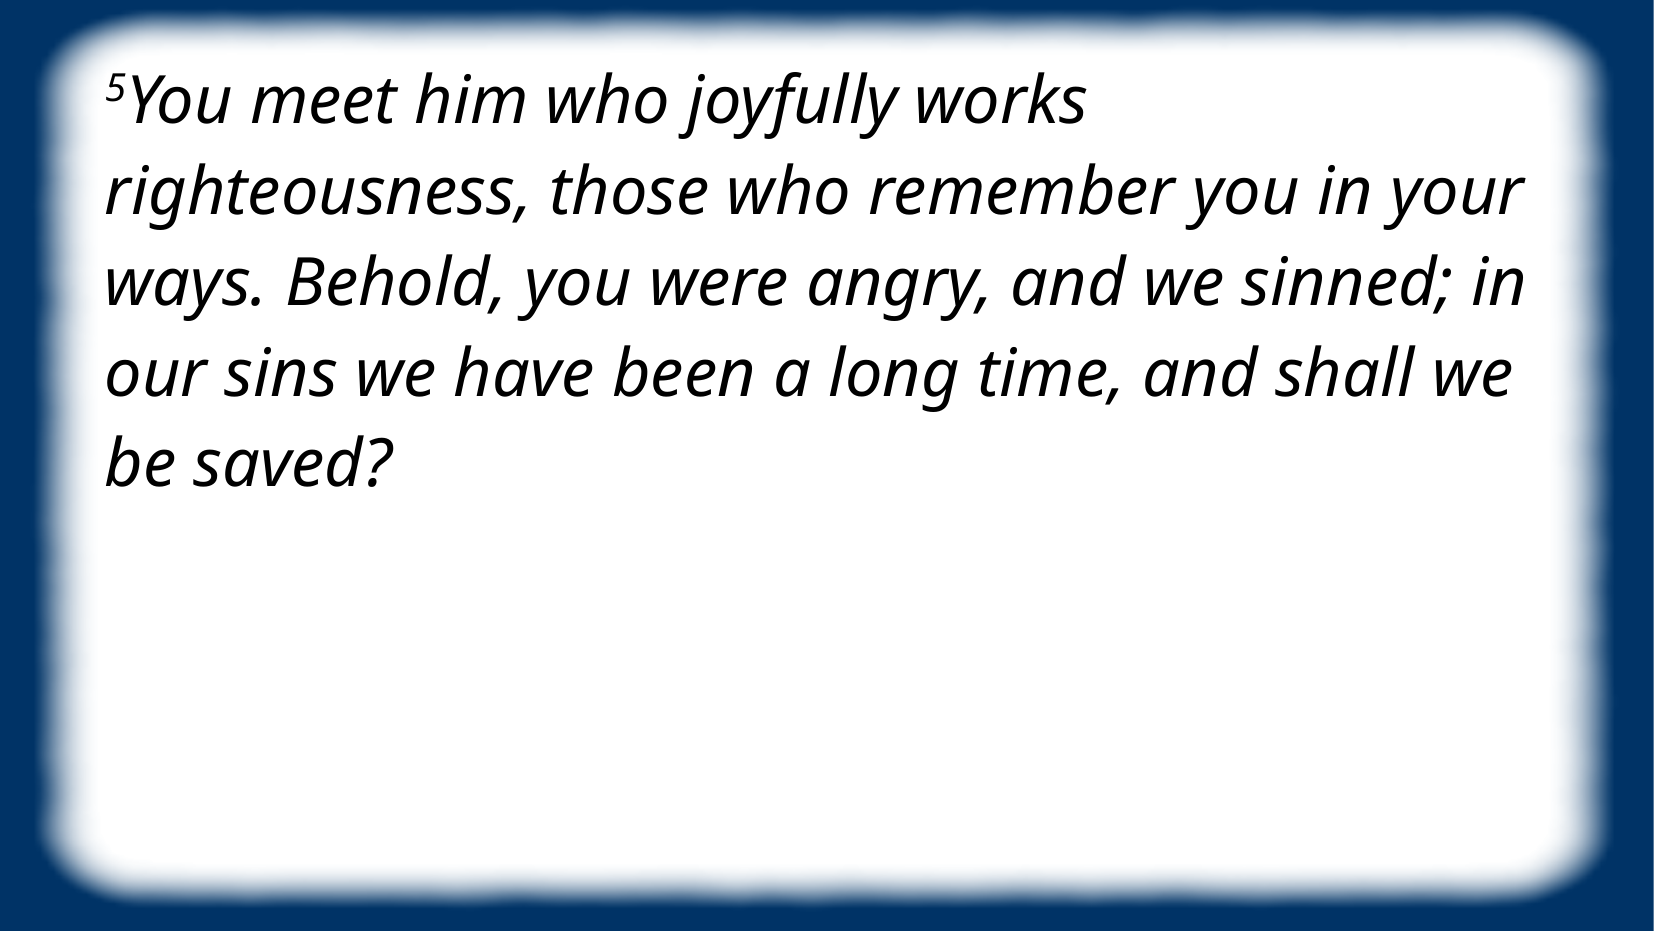

5You meet him who joyfully works righteousness, those who remember you in your ways. Behold, you were angry, and we sinned; in our sins we have been a long time, and shall we be saved?